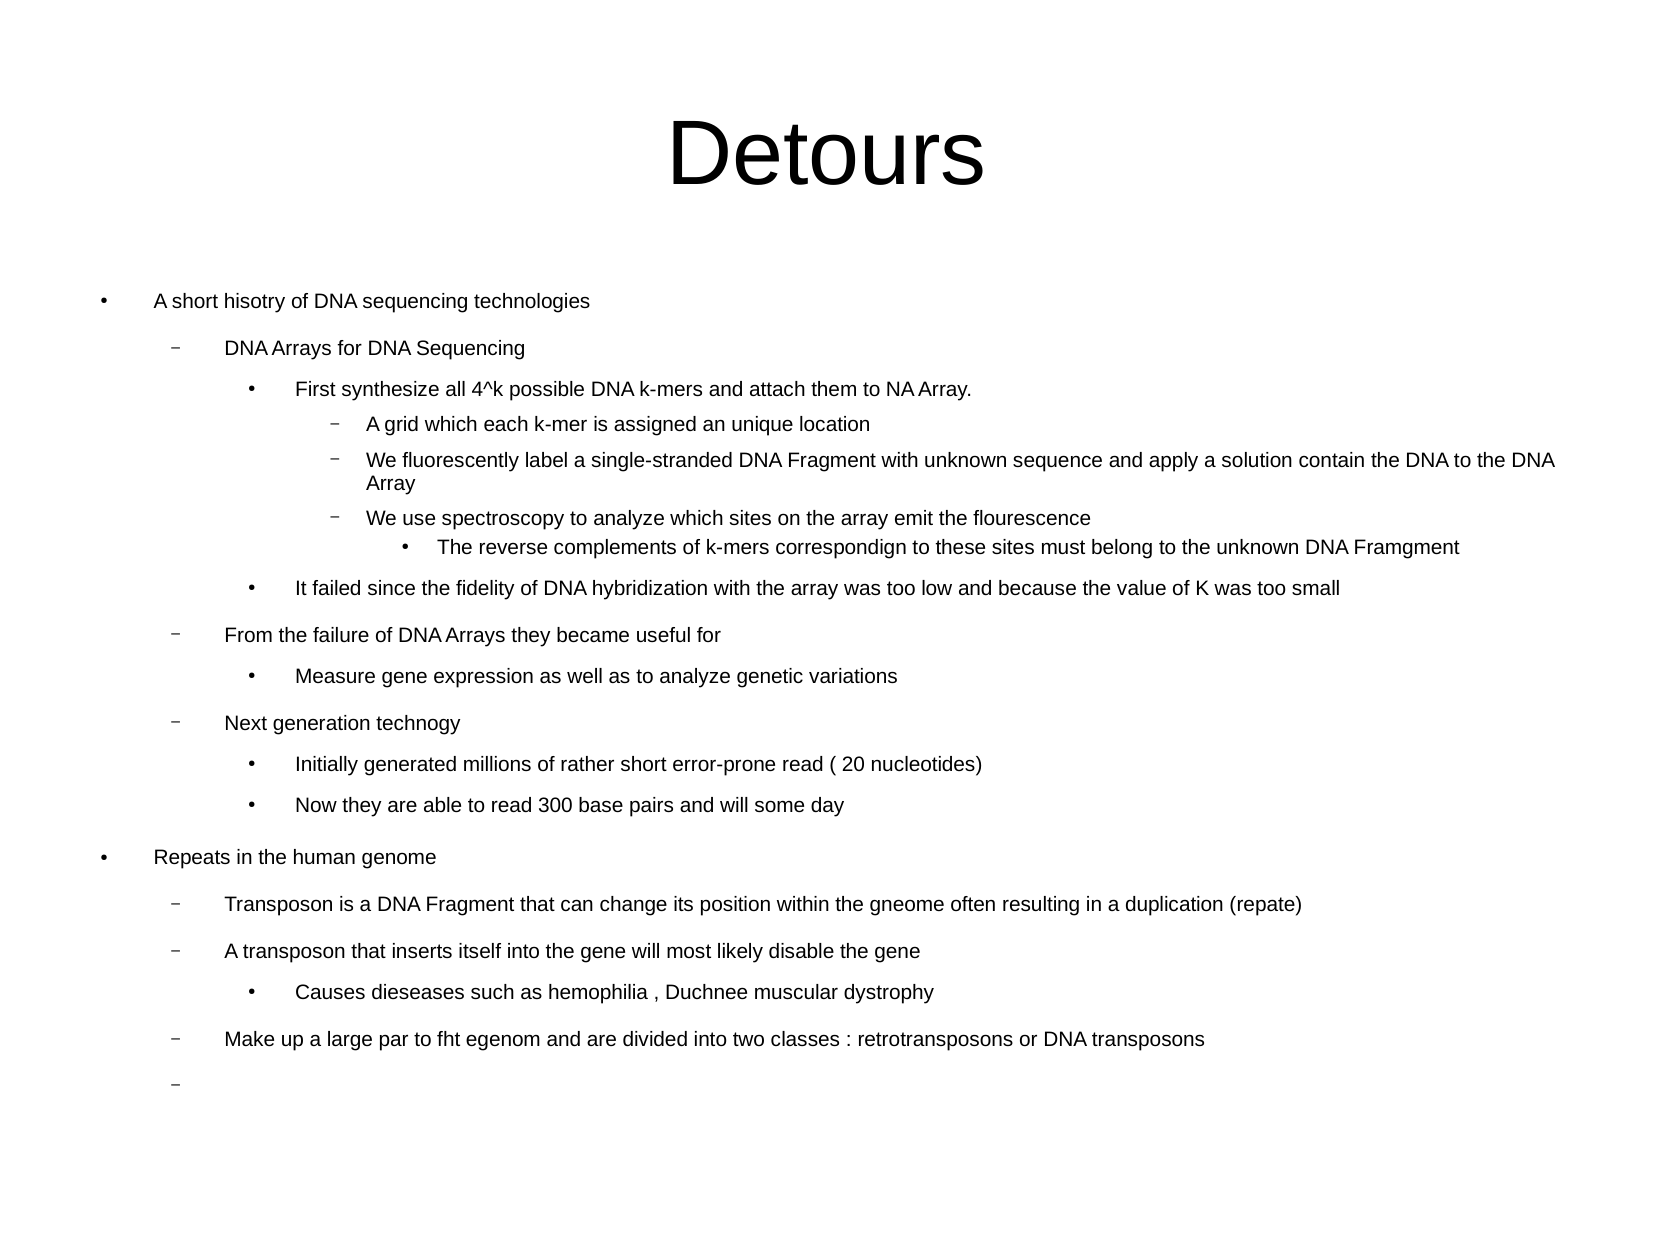

# Detours
A short hisotry of DNA sequencing technologies
DNA Arrays for DNA Sequencing
First synthesize all 4^k possible DNA k-mers and attach them to NA Array.
A grid which each k-mer is assigned an unique location
We fluorescently label a single-stranded DNA Fragment with unknown sequence and apply a solution contain the DNA to the DNA Array
We use spectroscopy to analyze which sites on the array emit the flourescence
The reverse complements of k-mers correspondign to these sites must belong to the unknown DNA Framgment
It failed since the fidelity of DNA hybridization with the array was too low and because the value of K was too small
From the failure of DNA Arrays they became useful for
Measure gene expression as well as to analyze genetic variations
Next generation technogy
Initially generated millions of rather short error-prone read ( 20 nucleotides)
Now they are able to read 300 base pairs and will some day
Repeats in the human genome
Transposon is a DNA Fragment that can change its position within the gneome often resulting in a duplication (repate)
A transposon that inserts itself into the gene will most likely disable the gene
Causes dieseases such as hemophilia , Duchnee muscular dystrophy
Make up a large par to fht egenom and are divided into two classes : retrotransposons or DNA transposons